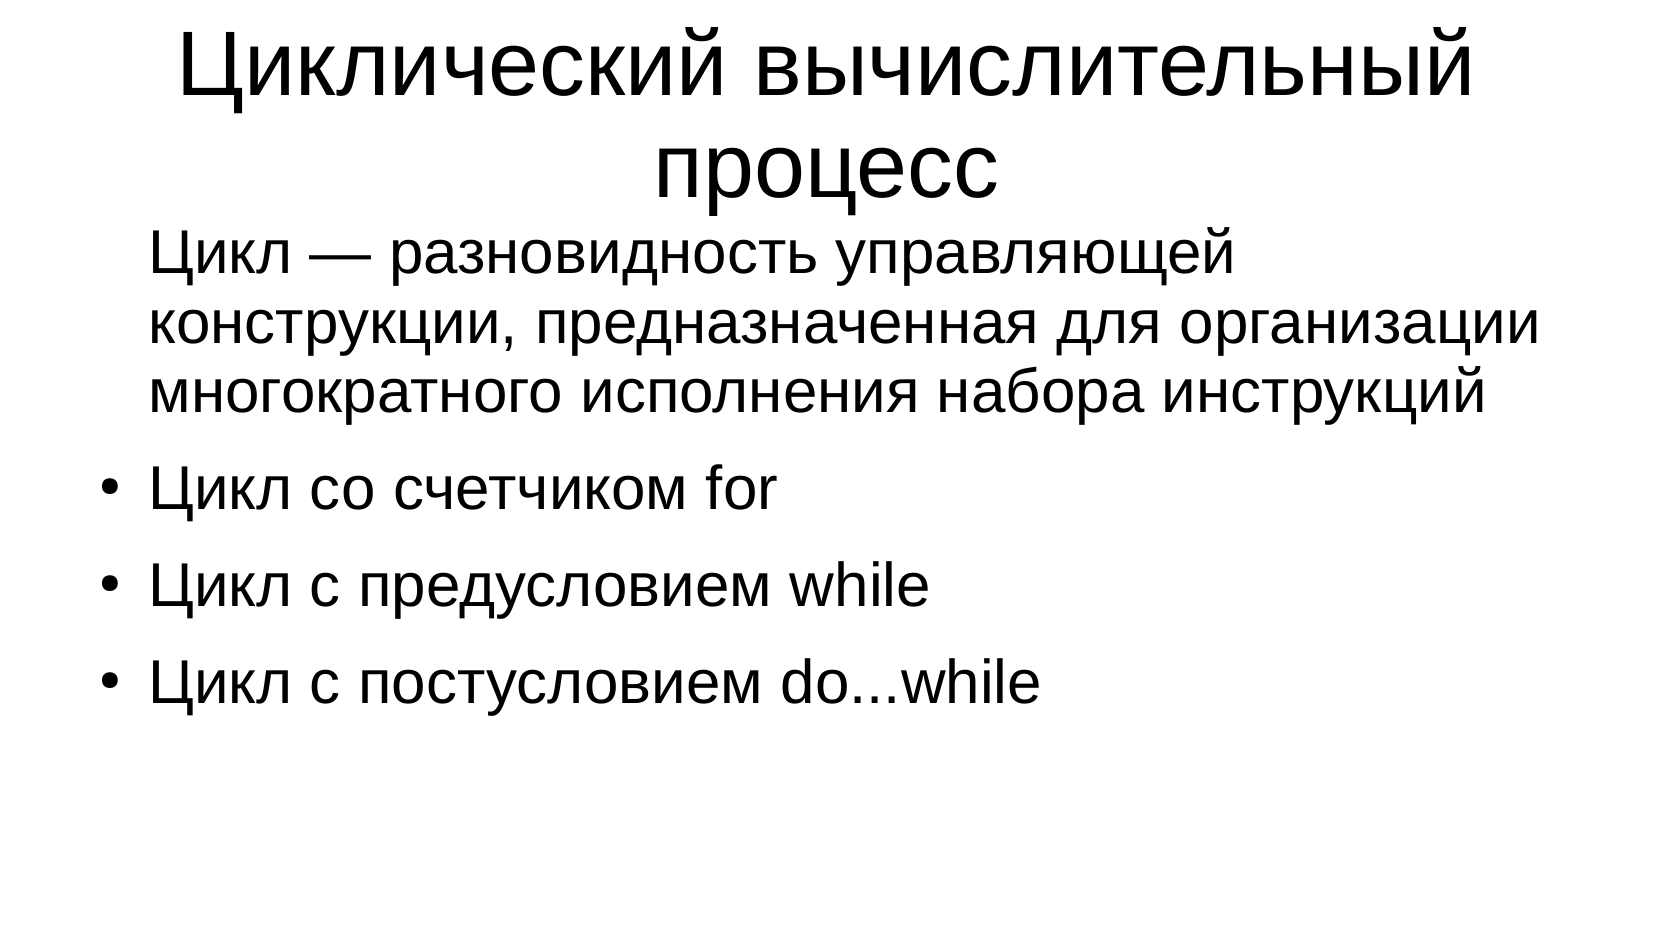

# Циклический вычислительный процесс
Цикл — разновидность управляющей конструкции, предназначенная для организации многократного исполнения набора инструкций
Цикл со счетчиком for
Цикл с предусловием while
Цикл с постусловием do...while